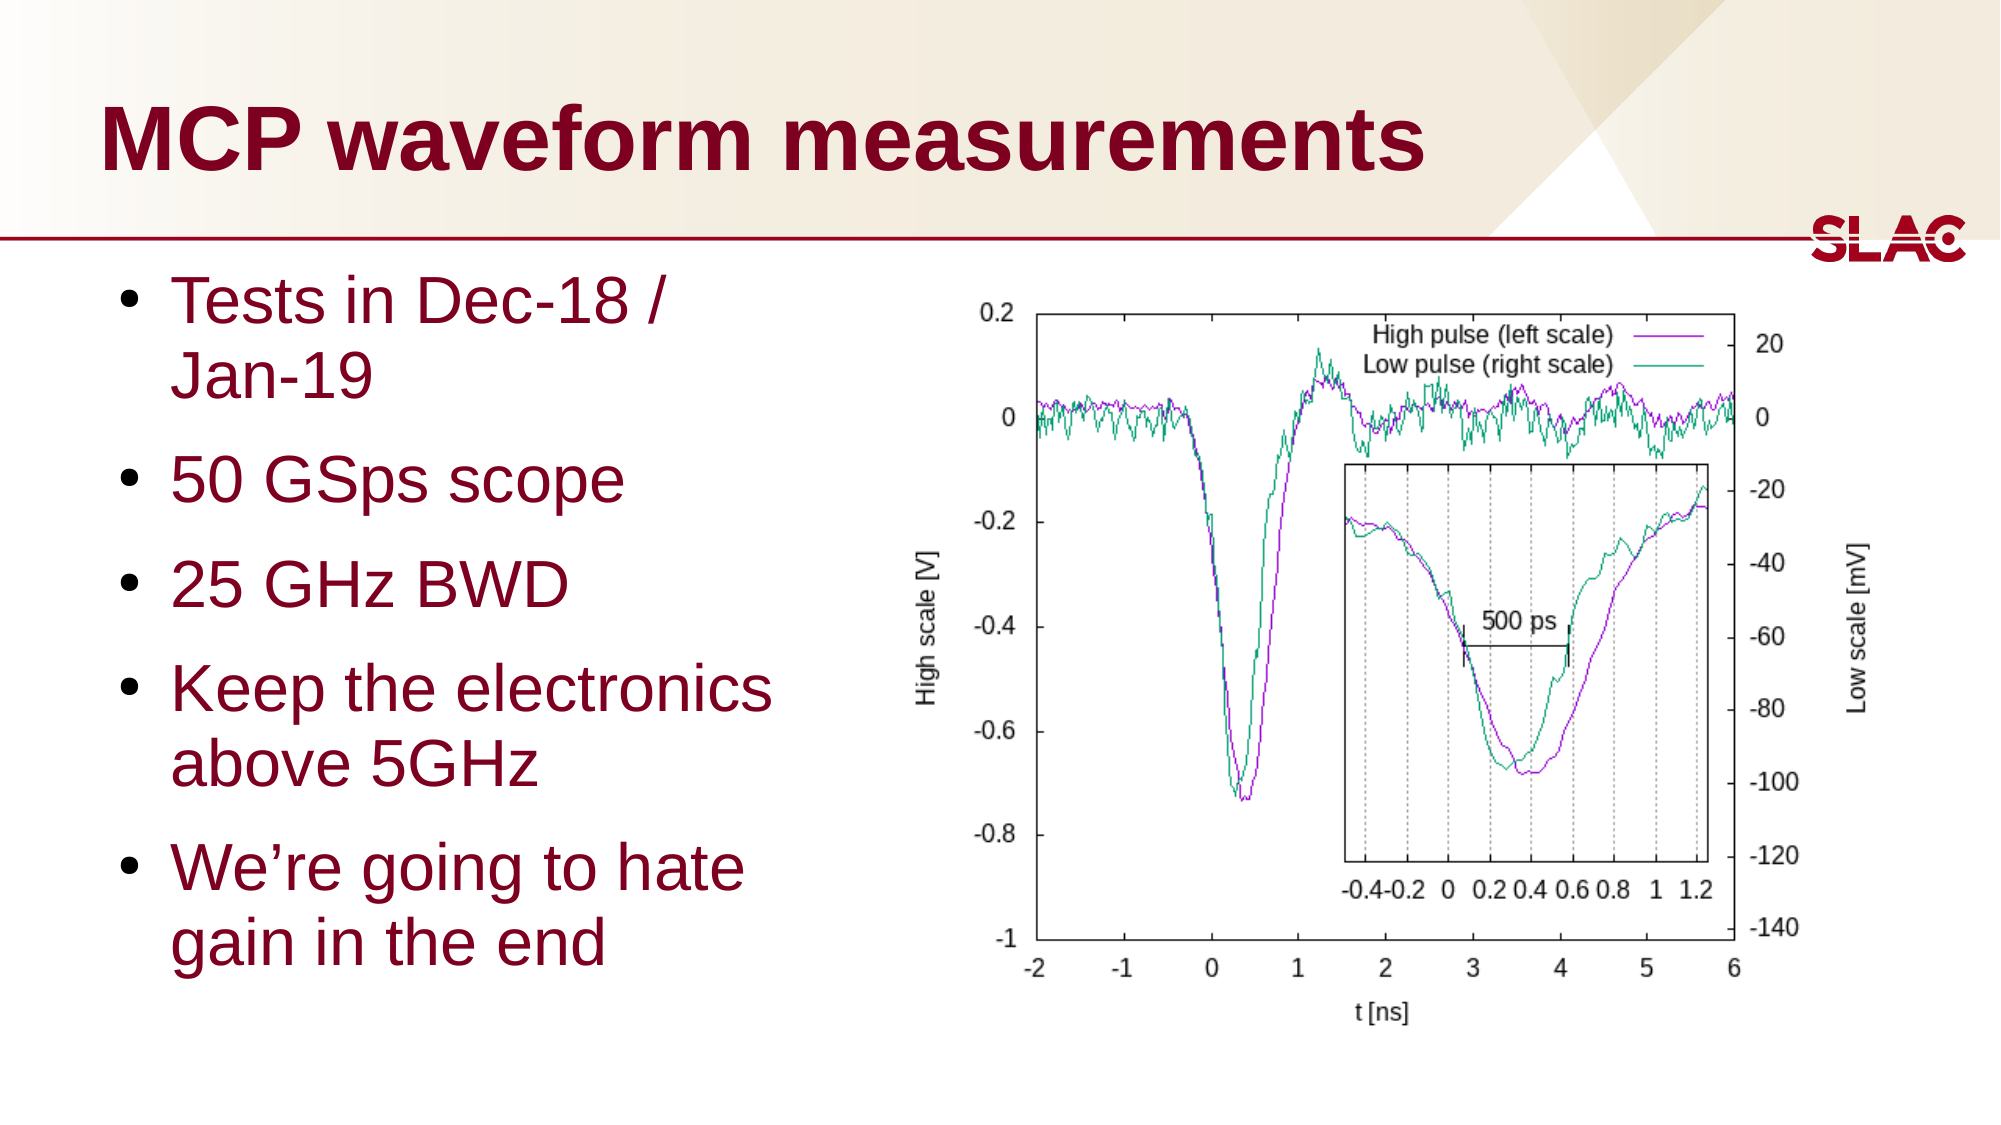

# MCP waveform measurements
Tests in Dec-18 / Jan-19
50 GSps scope
25 GHz BWD
Keep the electronics above 5GHz
We’re going to hate gain in the end